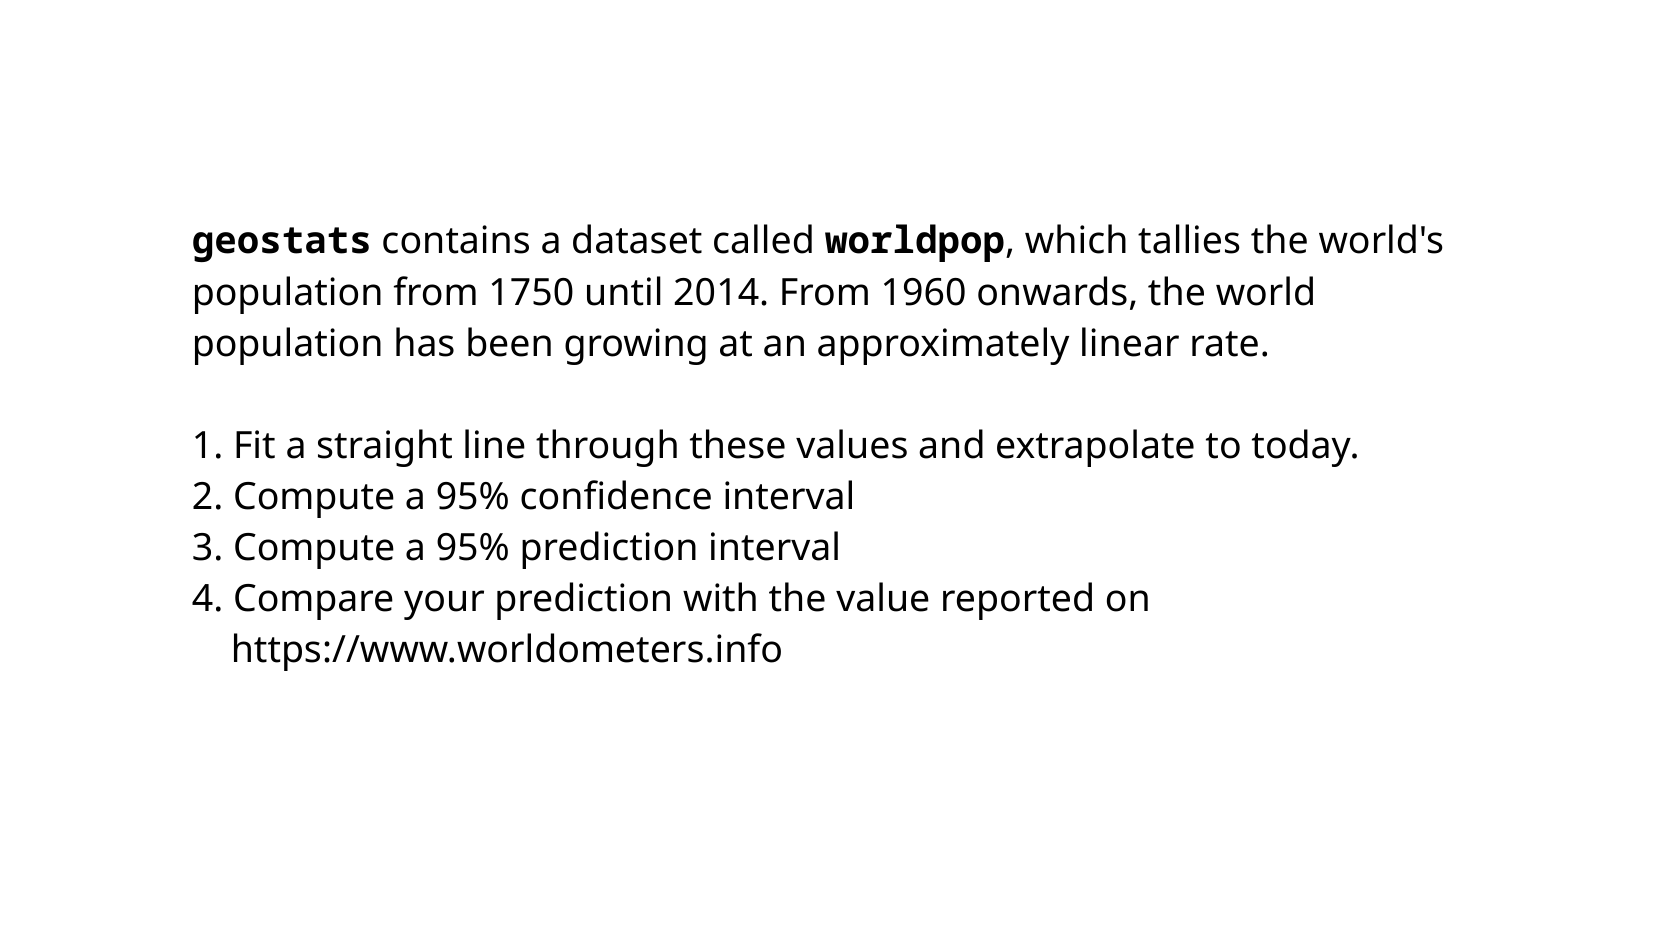

geostats contains a dataset called worldpop, which tallies the world's population from 1750 until 2014. From 1960 onwards, the world population has been growing at an approximately linear rate.
1. Fit a straight line through these values and extrapolate to today.
2. Compute a 95% confidence interval
3. Compute a 95% prediction interval
4. Compare your prediction with the value reported on
 https://www.worldometers.info